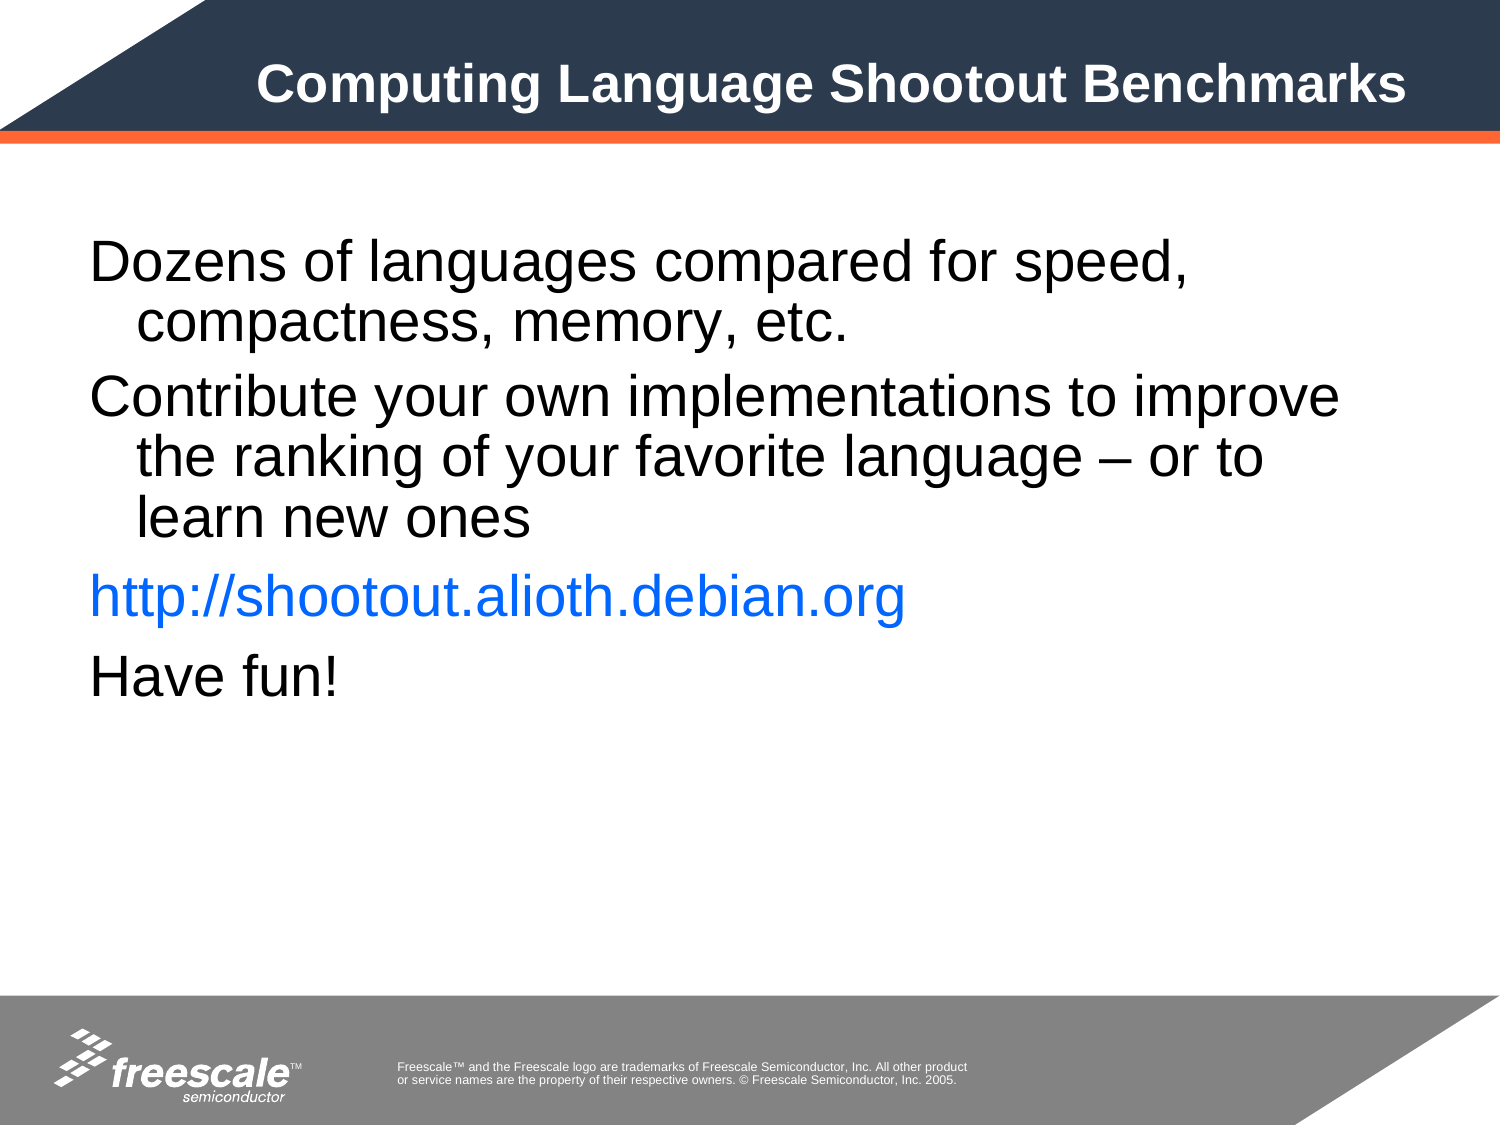

# Computing Language Shootout Benchmarks
Dozens of languages compared for speed, compactness, memory, etc.
Contribute your own implementations to improve the ranking of your favorite language – or to learn new ones
http://shootout.alioth.debian.org
Have fun!